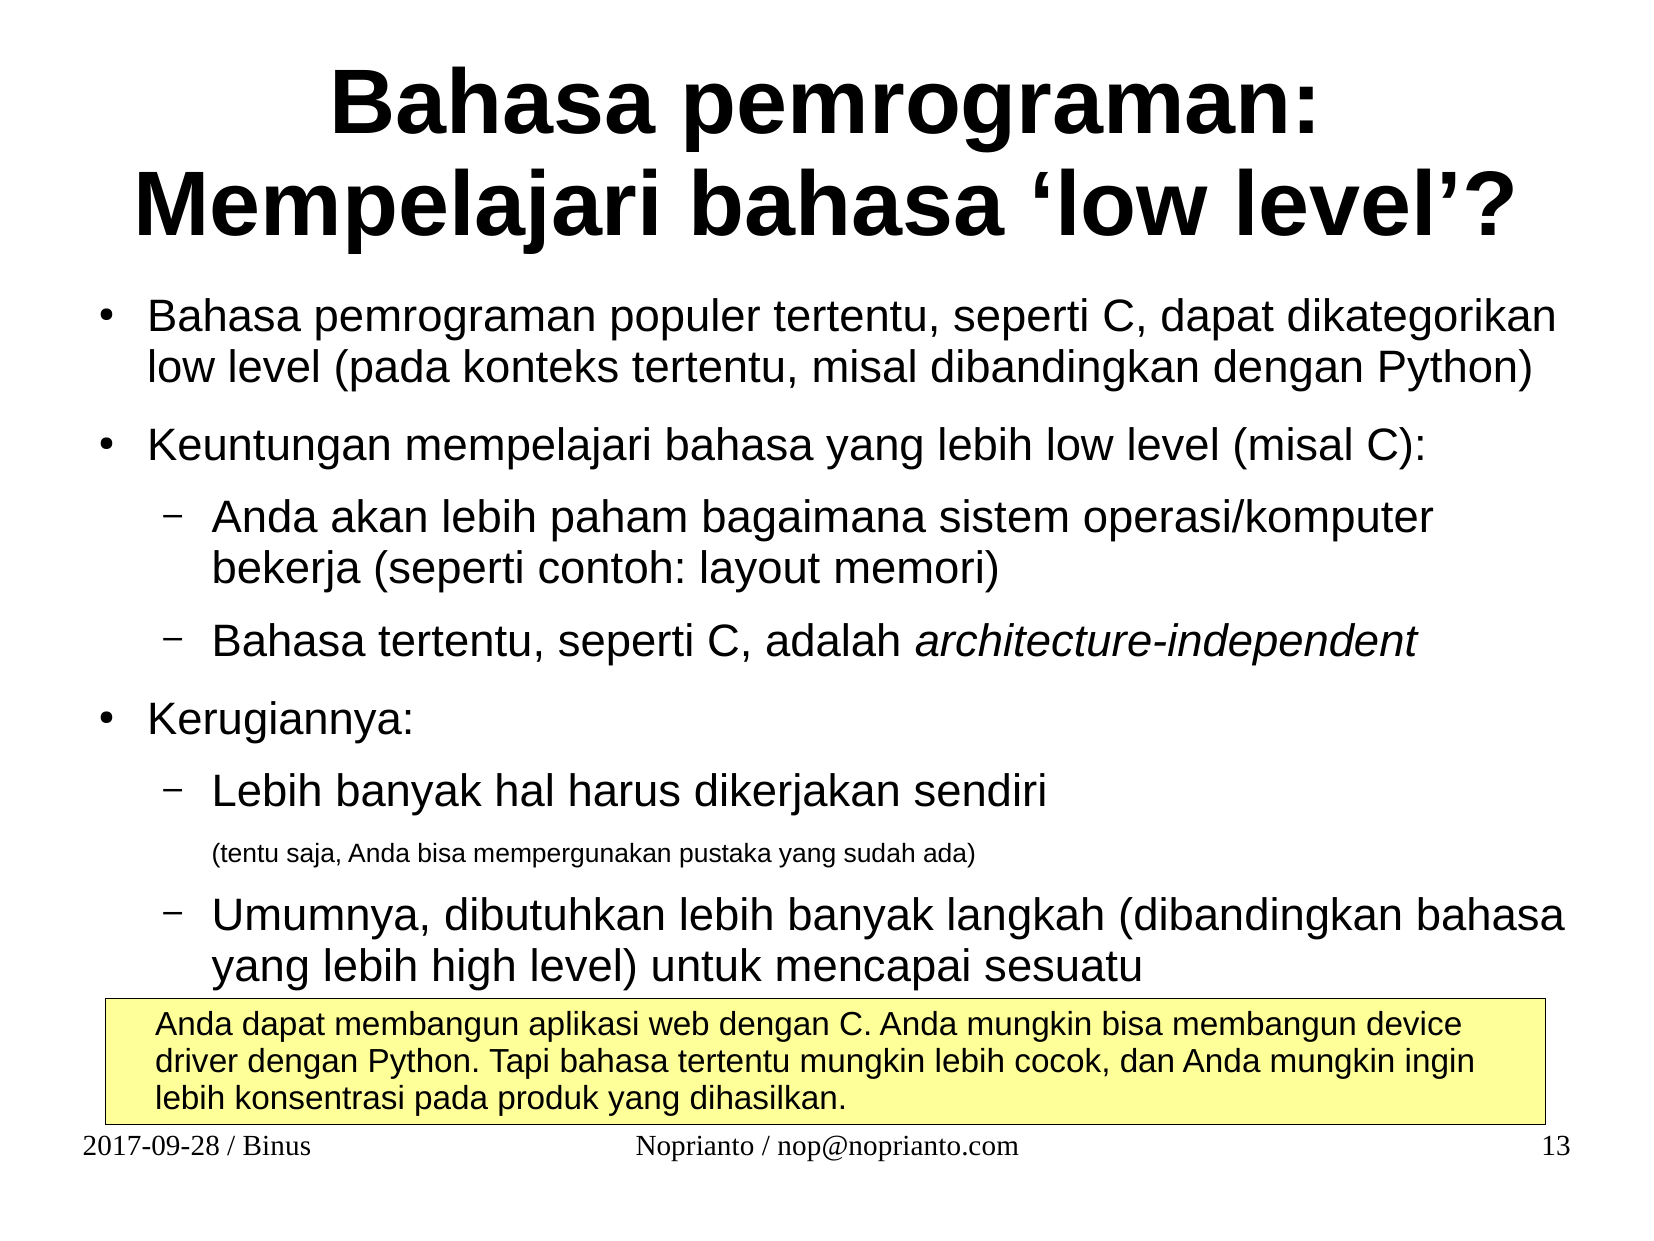

# Bahasa pemrograman: Mempelajari bahasa ‘low level’?
Bahasa pemrograman populer tertentu, seperti C, dapat dikategorikan low level (pada konteks tertentu, misal dibandingkan dengan Python)
Keuntungan mempelajari bahasa yang lebih low level (misal C):
Anda akan lebih paham bagaimana sistem operasi/komputer bekerja (seperti contoh: layout memori)
Bahasa tertentu, seperti C, adalah architecture-independent
Kerugiannya:
Lebih banyak hal harus dikerjakan sendiri
(tentu saja, Anda bisa mempergunakan pustaka yang sudah ada)
Umumnya, dibutuhkan lebih banyak langkah (dibandingkan bahasa yang lebih high level) untuk mencapai sesuatu
Anda dapat membangun aplikasi web dengan C. Anda mungkin bisa membangun device driver dengan Python. Tapi bahasa tertentu mungkin lebih cocok, dan Anda mungkin ingin lebih konsentrasi pada produk yang dihasilkan.
2017-09-28 / Binus
Noprianto / nop@noprianto.com
13